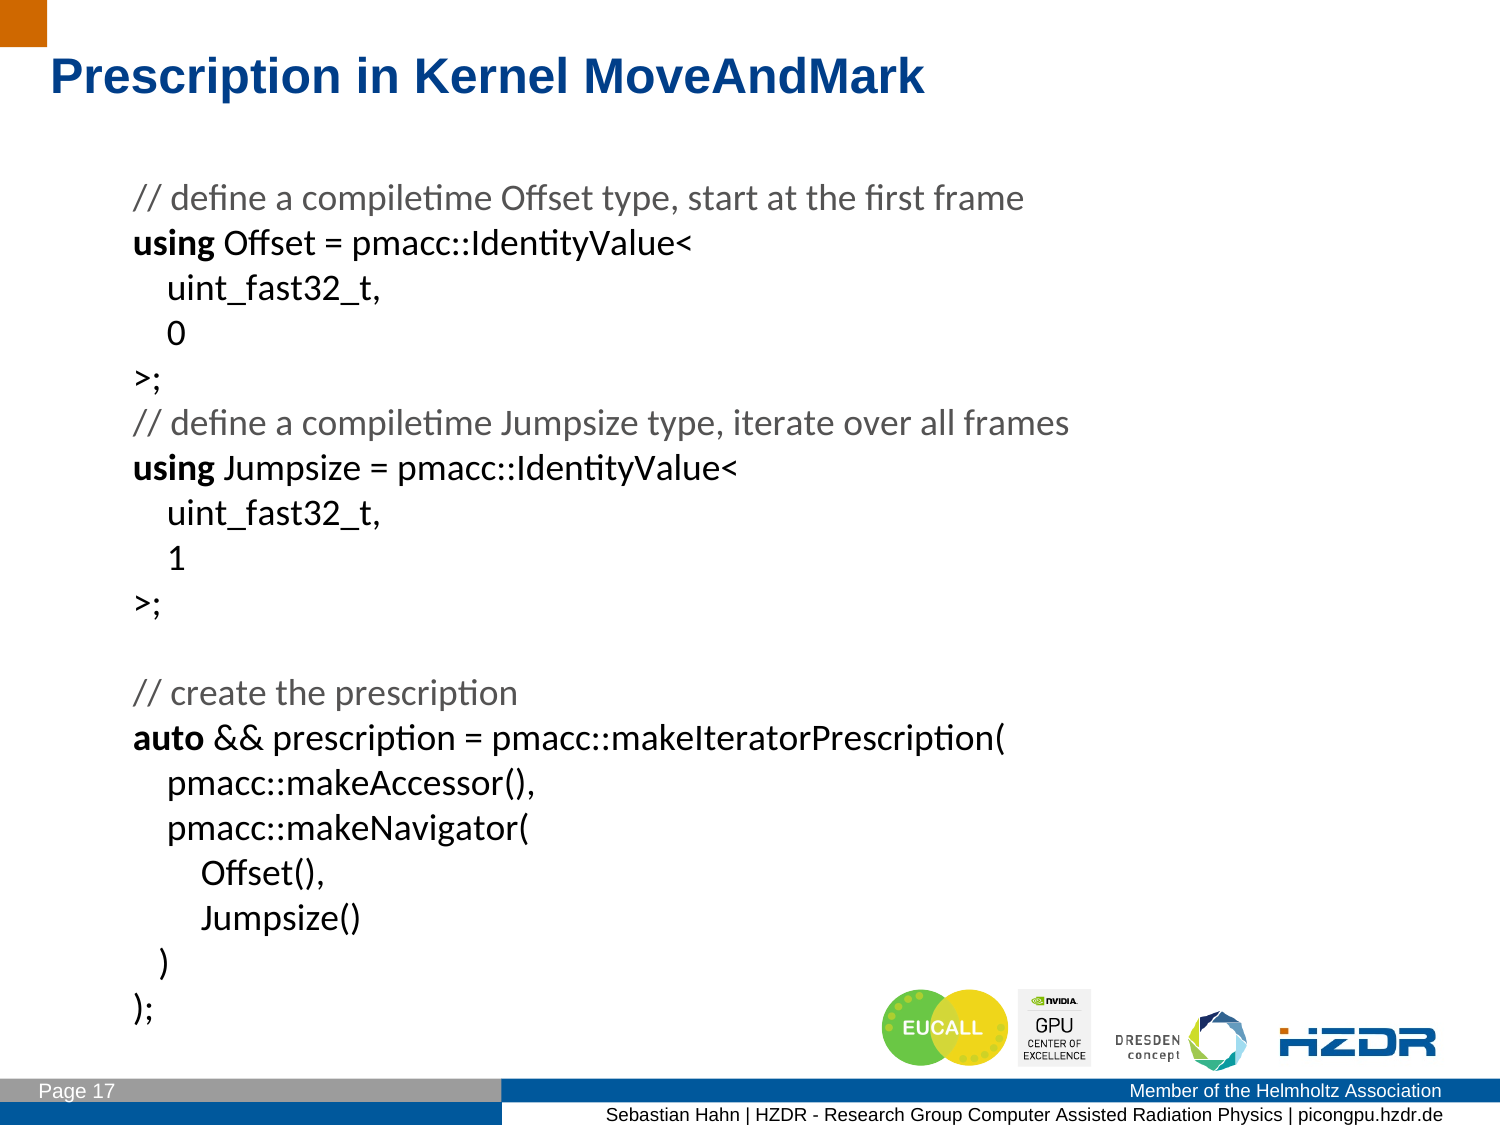

# Prescription in Kernel MoveAndMark
// define a compiletime Offset type, start at the first frame
using Offset = pmacc::IdentityValue<
 uint_fast32_t,
 0
>;
// define a compiletime Jumpsize type, iterate over all frames
using Jumpsize = pmacc::IdentityValue<
 uint_fast32_t,
 1
>;
// create the prescription
auto && prescription = pmacc::makeIteratorPrescription(
 pmacc::makeAccessor(),
 pmacc::makeNavigator(
 Offset(),
 Jumpsize()
 )
);